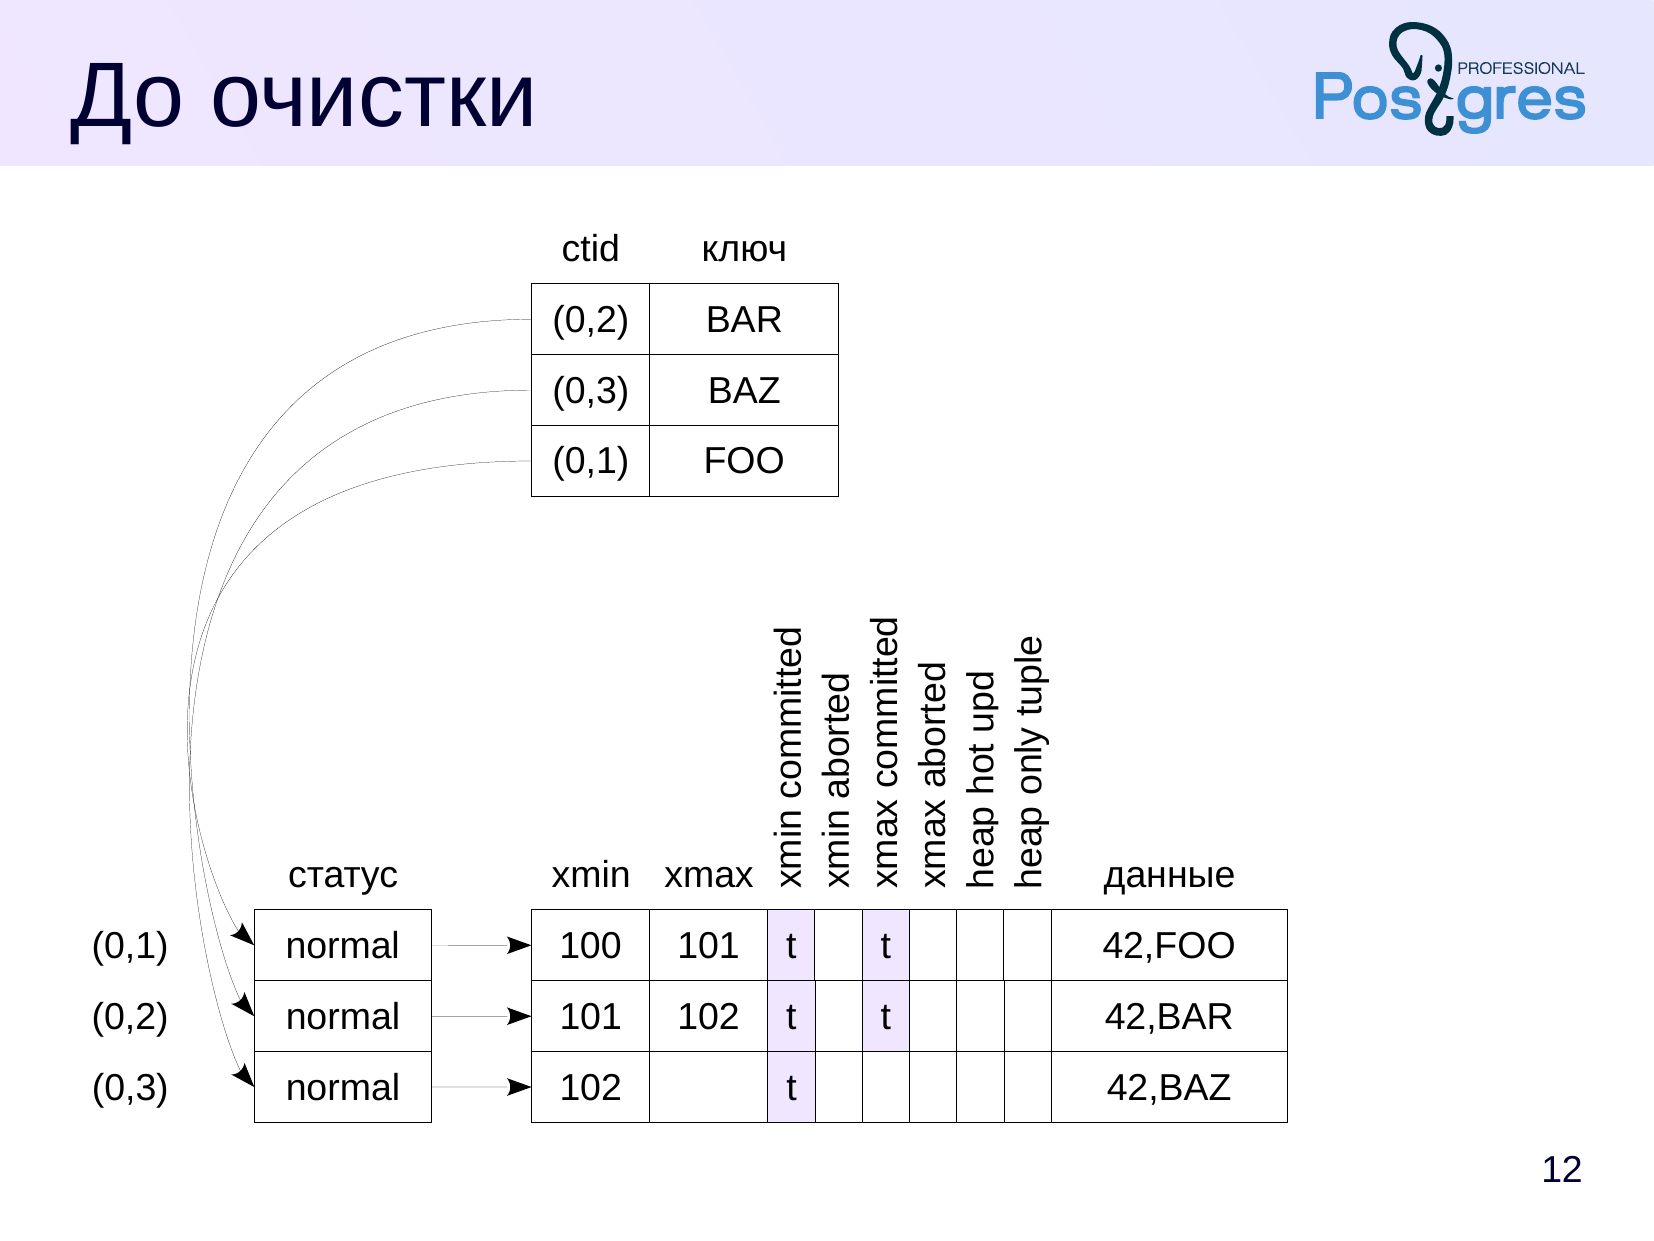

# До очистки
ctid
ключ
(0,2)
BAR
(0,3)
BAZ
(0,1)
FOO
xmax aborted
heap only tuple
xmax committed
heap hot upd
xmin committed
xmin aborted
xmin
xmax
данные
статус
100
101
t
t
42,FOO
(0,1)
normal
(0,2)
101
102
t
t
42,BAR
normal
(0,3)
102
t
42,BAZ
normal